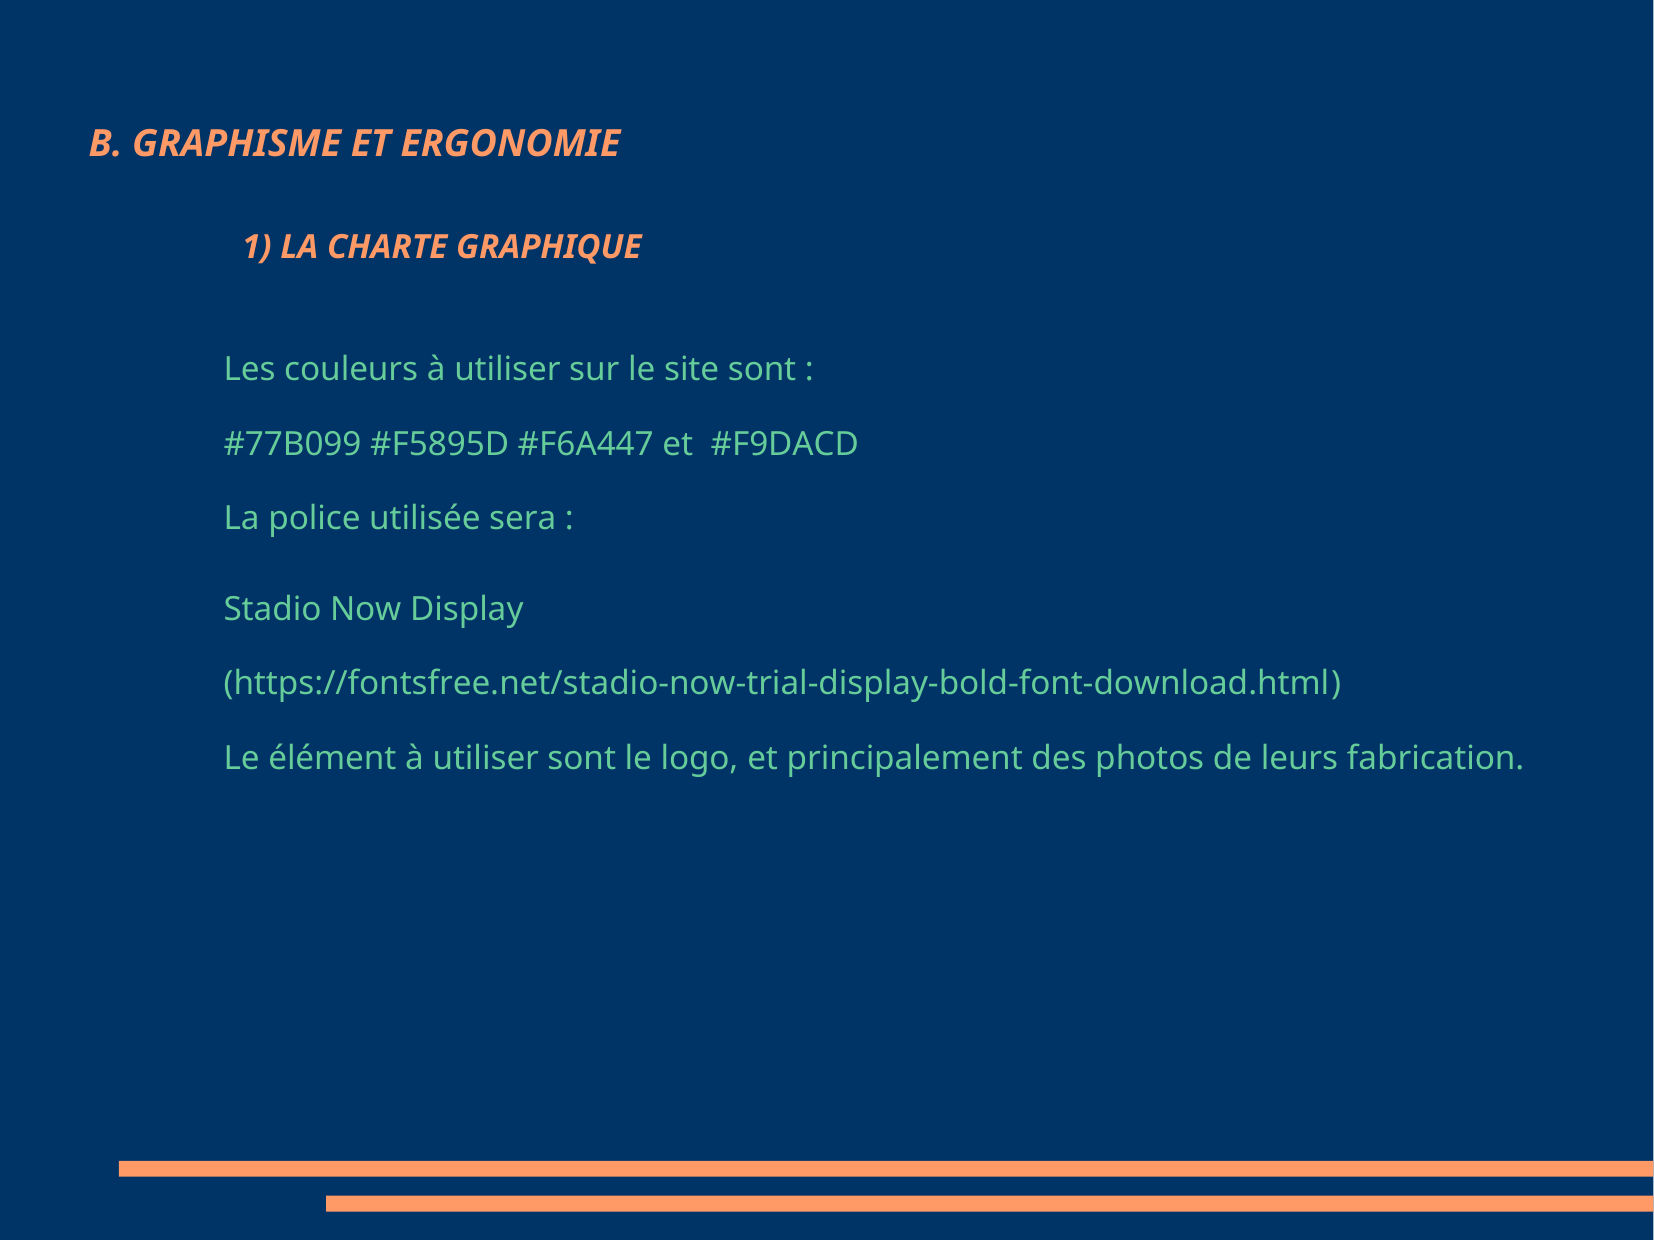

# B. GRAPHISME ET ERGONOMIE 1) LA CHARTE GRAPHIQUE
Les couleurs à utiliser sur le site sont :
#77B099 #F5895D #F6A447 et #F9DACD
La police utilisée sera :
Stadio Now Display
(https://fontsfree.net/stadio-now-trial-display-bold-font-download.html)
Le élément à utiliser sont le logo, et principalement des photos de leurs fabrication.